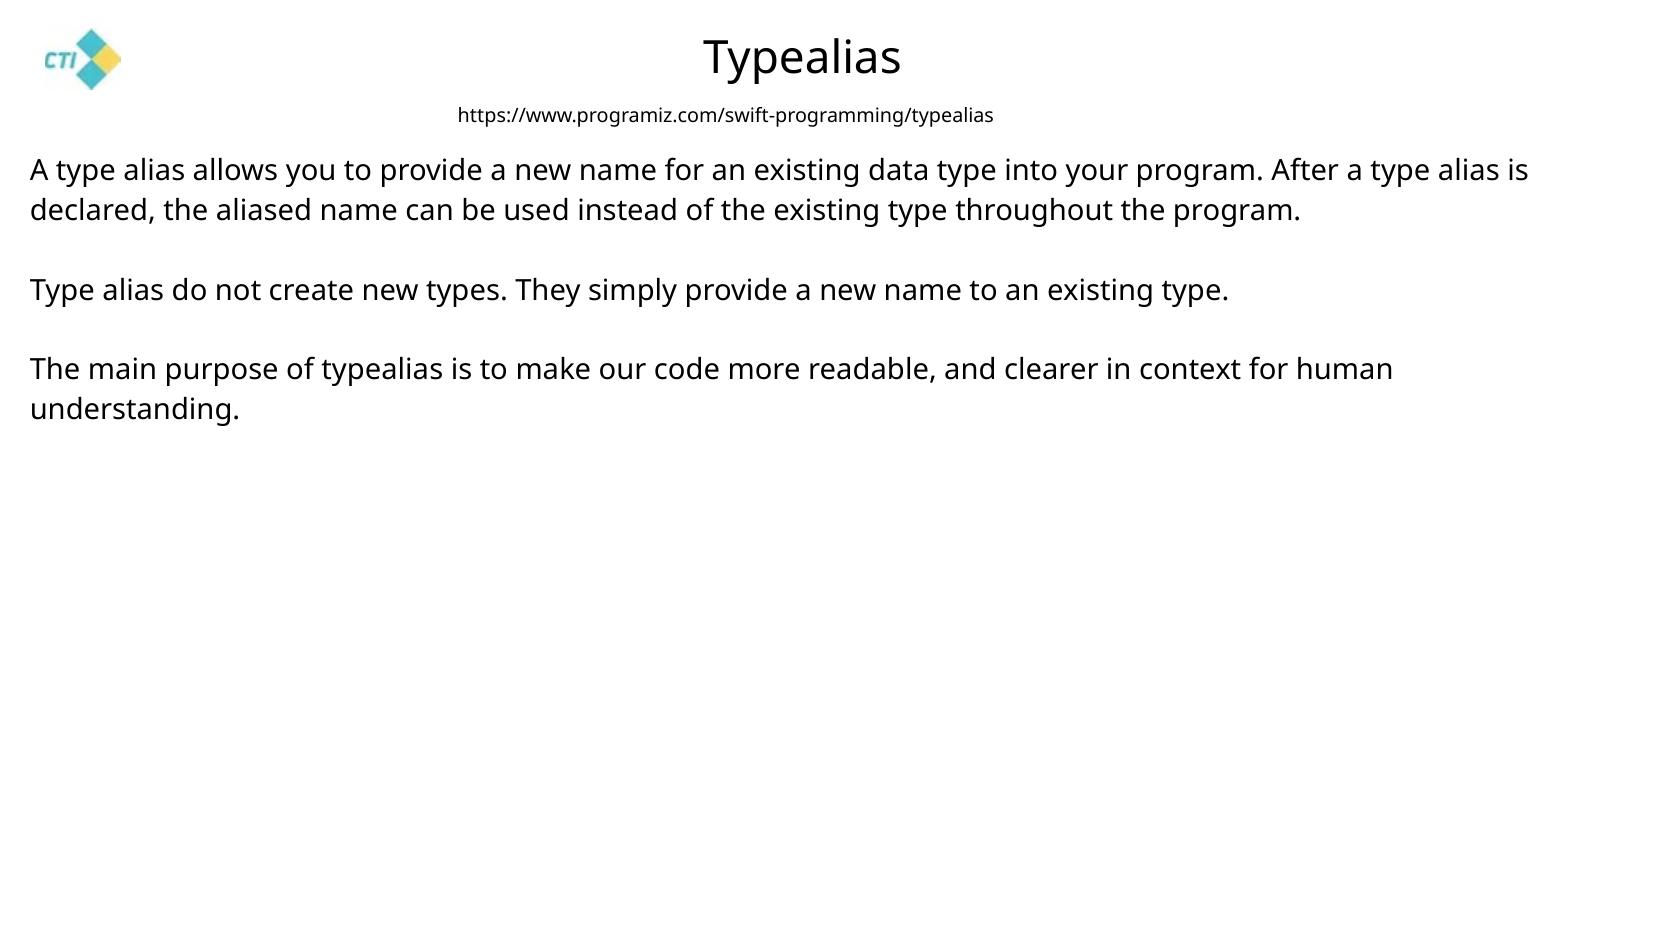

Typealias
https://www.programiz.com/swift-programming/typealias
A type alias allows you to provide a new name for an existing data type into your program. After a type alias is declared, the aliased name can be used instead of the existing type throughout the program.
Type alias do not create new types. They simply provide a new name to an existing type.
The main purpose of typealias is to make our code more readable, and clearer in context for human understanding.